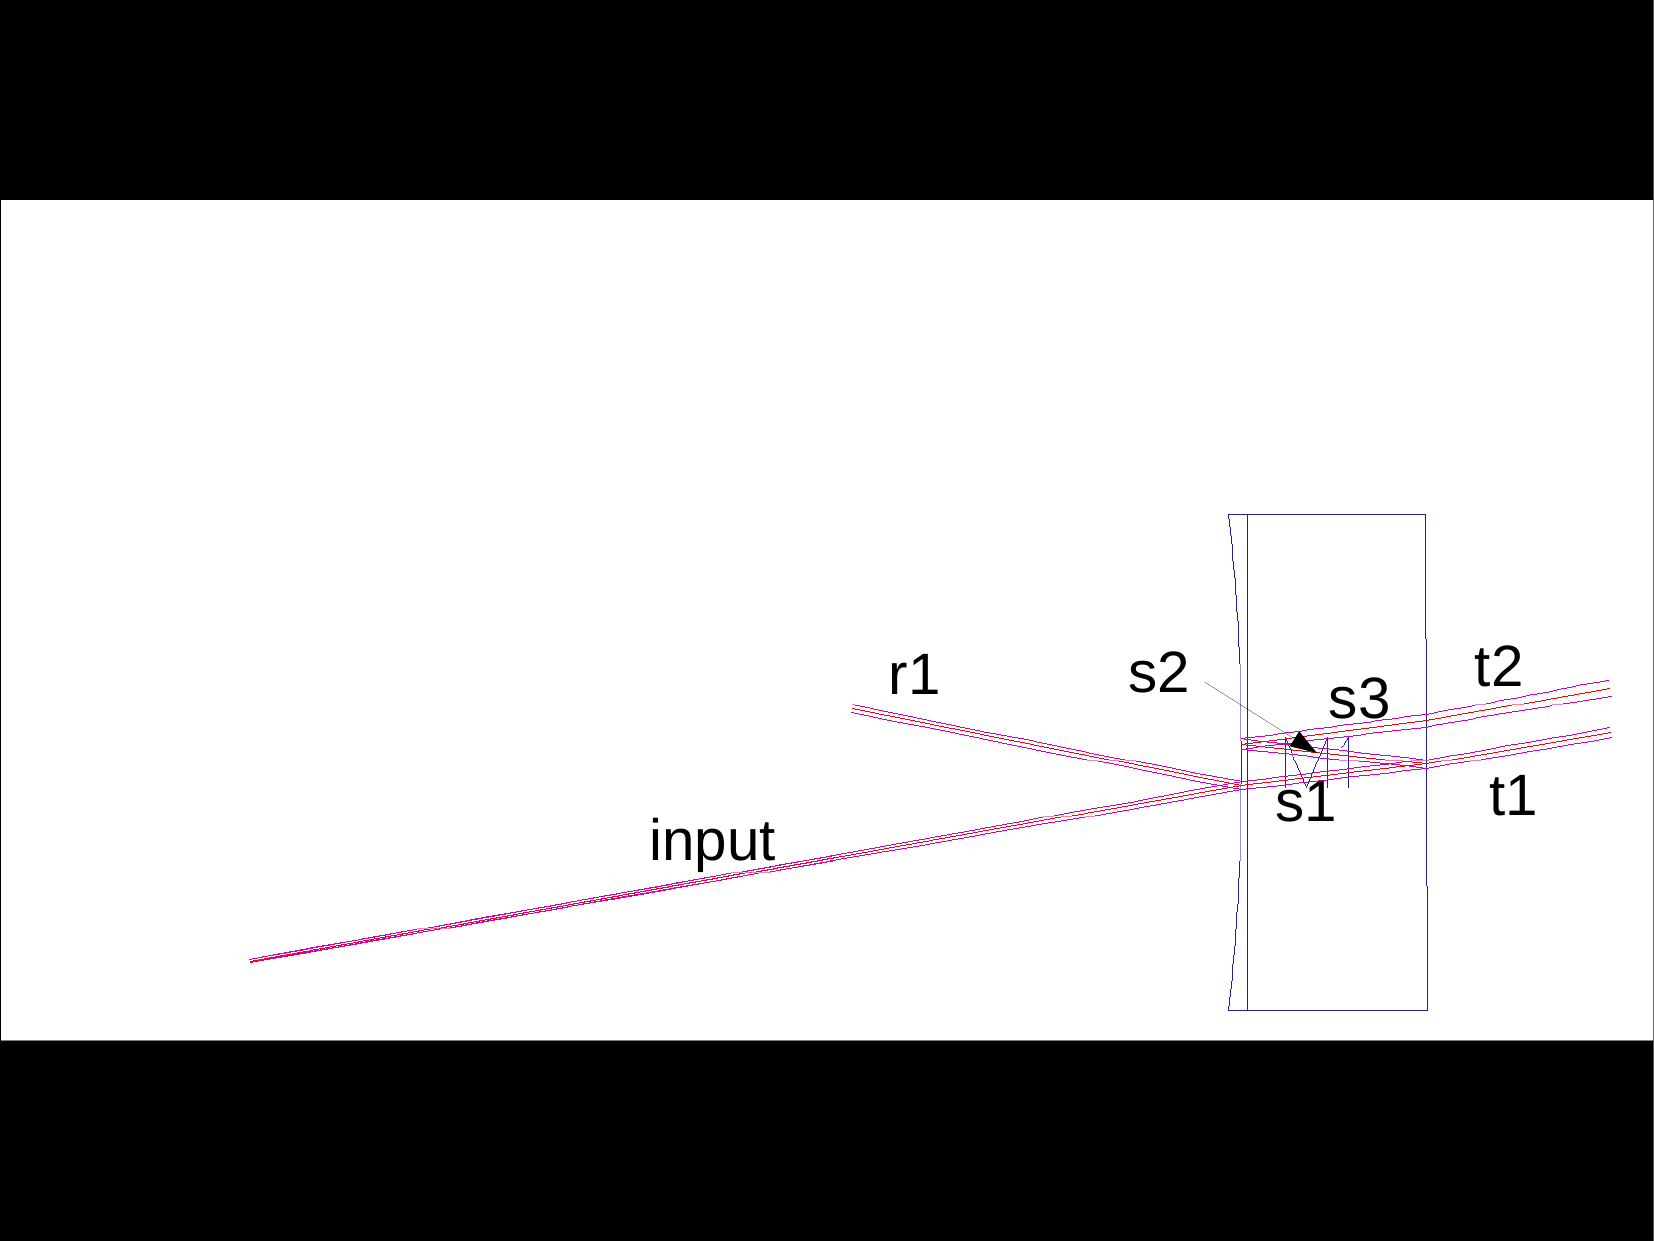

t2
s2
r1
s3
t1
s1
input